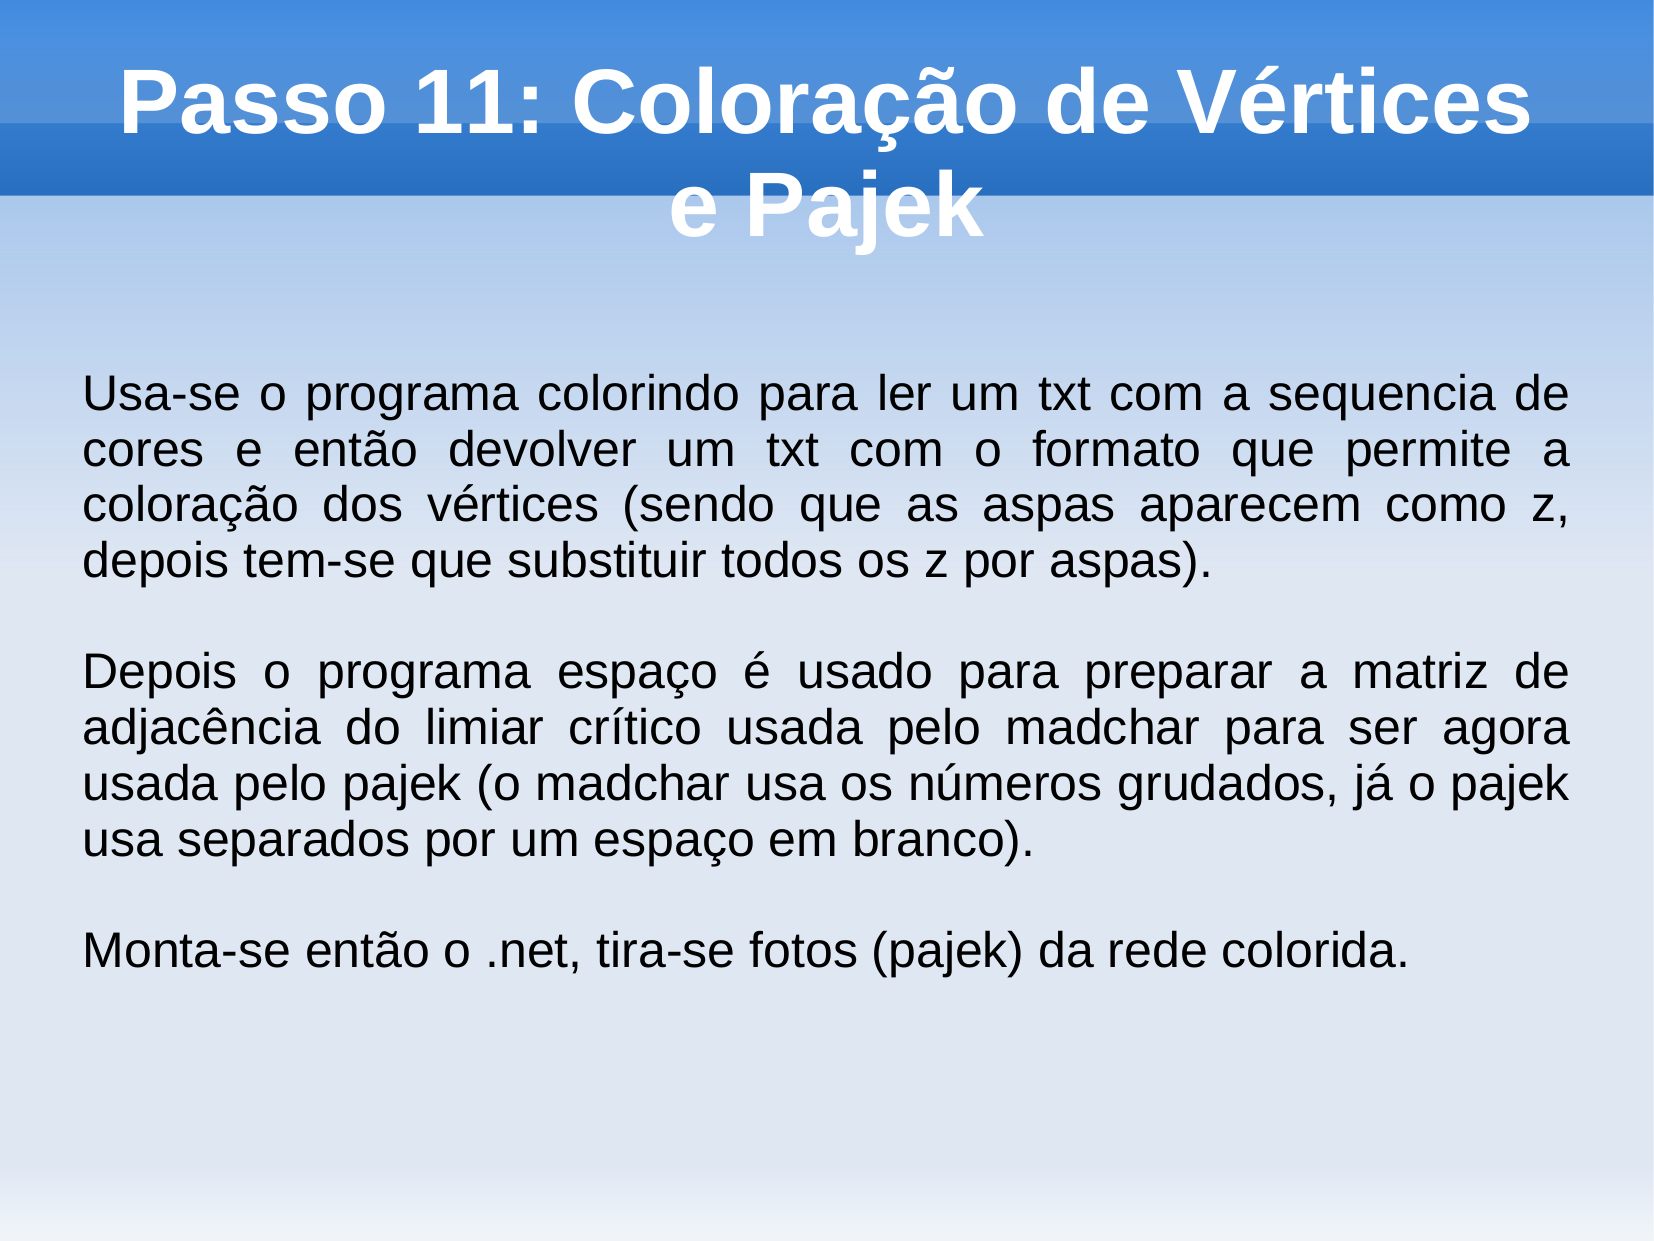

# Passo 11: Coloração de Vértices e Pajek
Usa-se o programa colorindo para ler um txt com a sequencia de cores e então devolver um txt com o formato que permite a coloração dos vértices (sendo que as aspas aparecem como z, depois tem-se que substituir todos os z por aspas).
Depois o programa espaço é usado para preparar a matriz de adjacência do limiar crítico usada pelo madchar para ser agora usada pelo pajek (o madchar usa os números grudados, já o pajek usa separados por um espaço em branco).
Monta-se então o .net, tira-se fotos (pajek) da rede colorida.